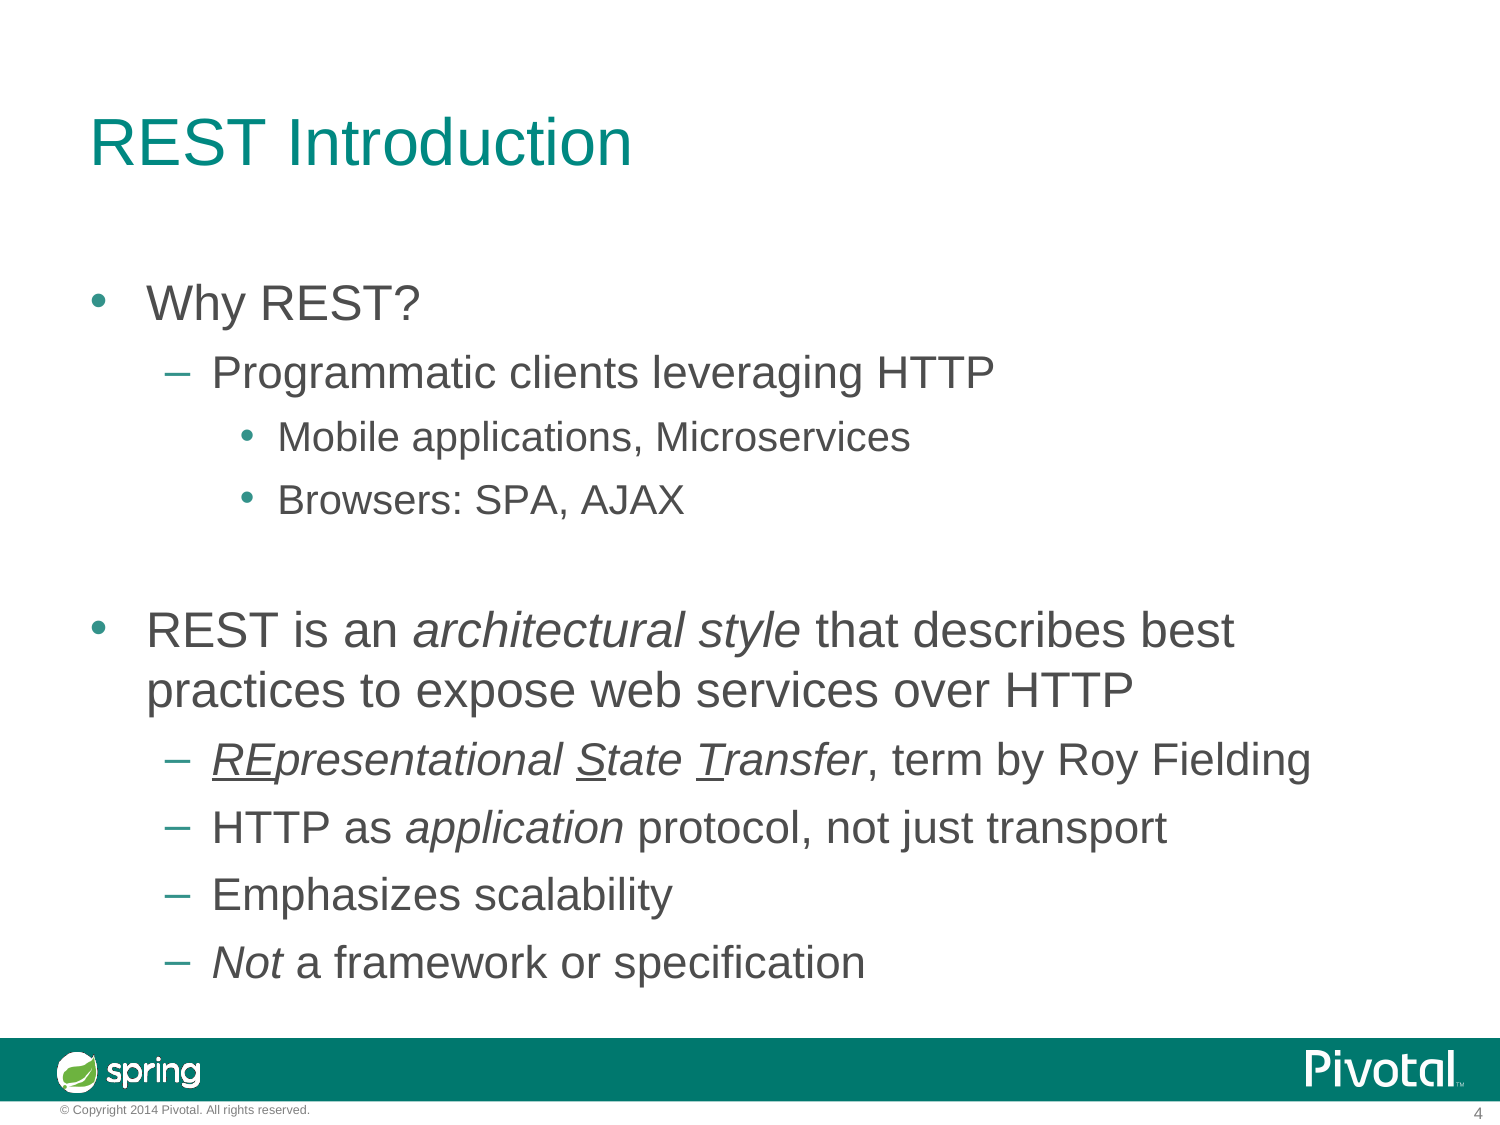

# REST Introduction
Why REST?
Programmatic clients leveraging HTTP
Mobile applications, Microservices
Browsers: SPA, AJAX
REST is an architectural style that describes best practices to expose web services over HTTP
REpresentational State Transfer, term by Roy Fielding
HTTP as application protocol, not just transport
Emphasizes scalability
Not a framework or specification